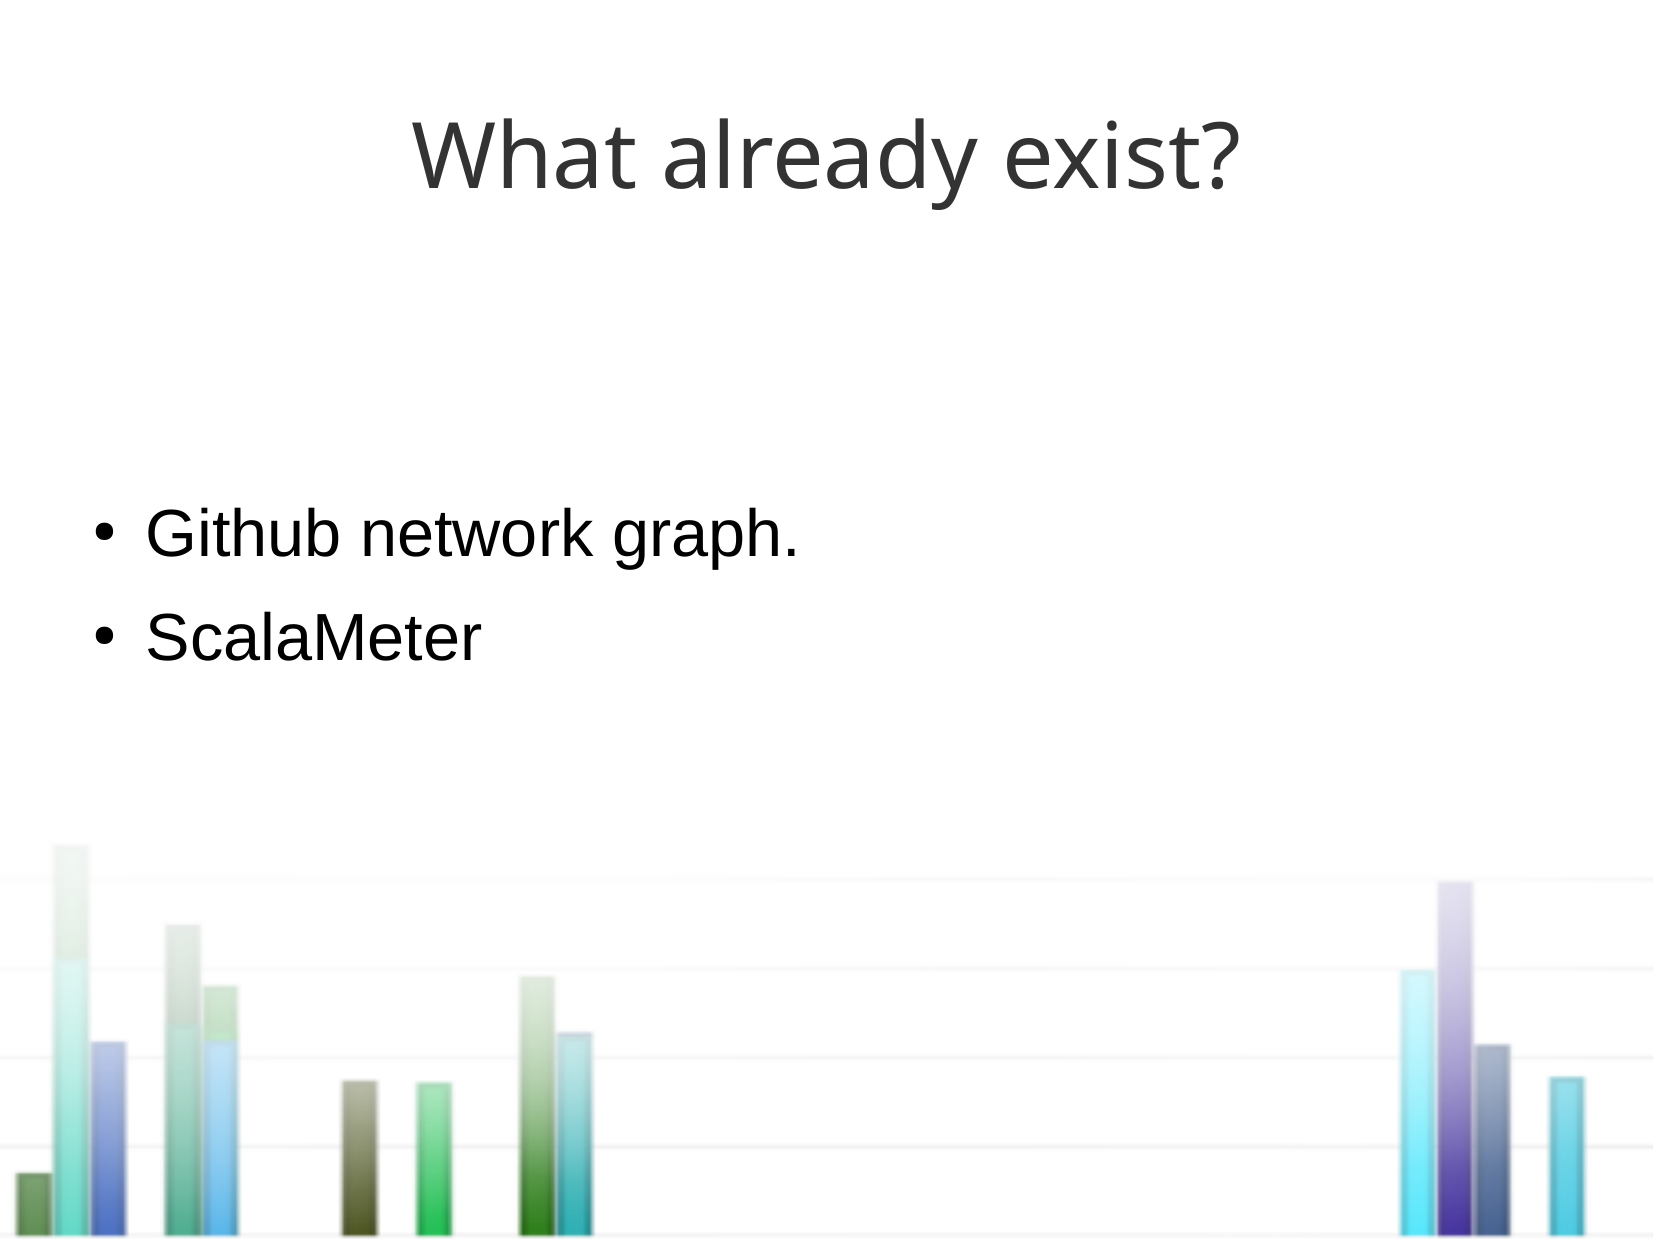

# What already exist?
Github network graph.
ScalaMeter